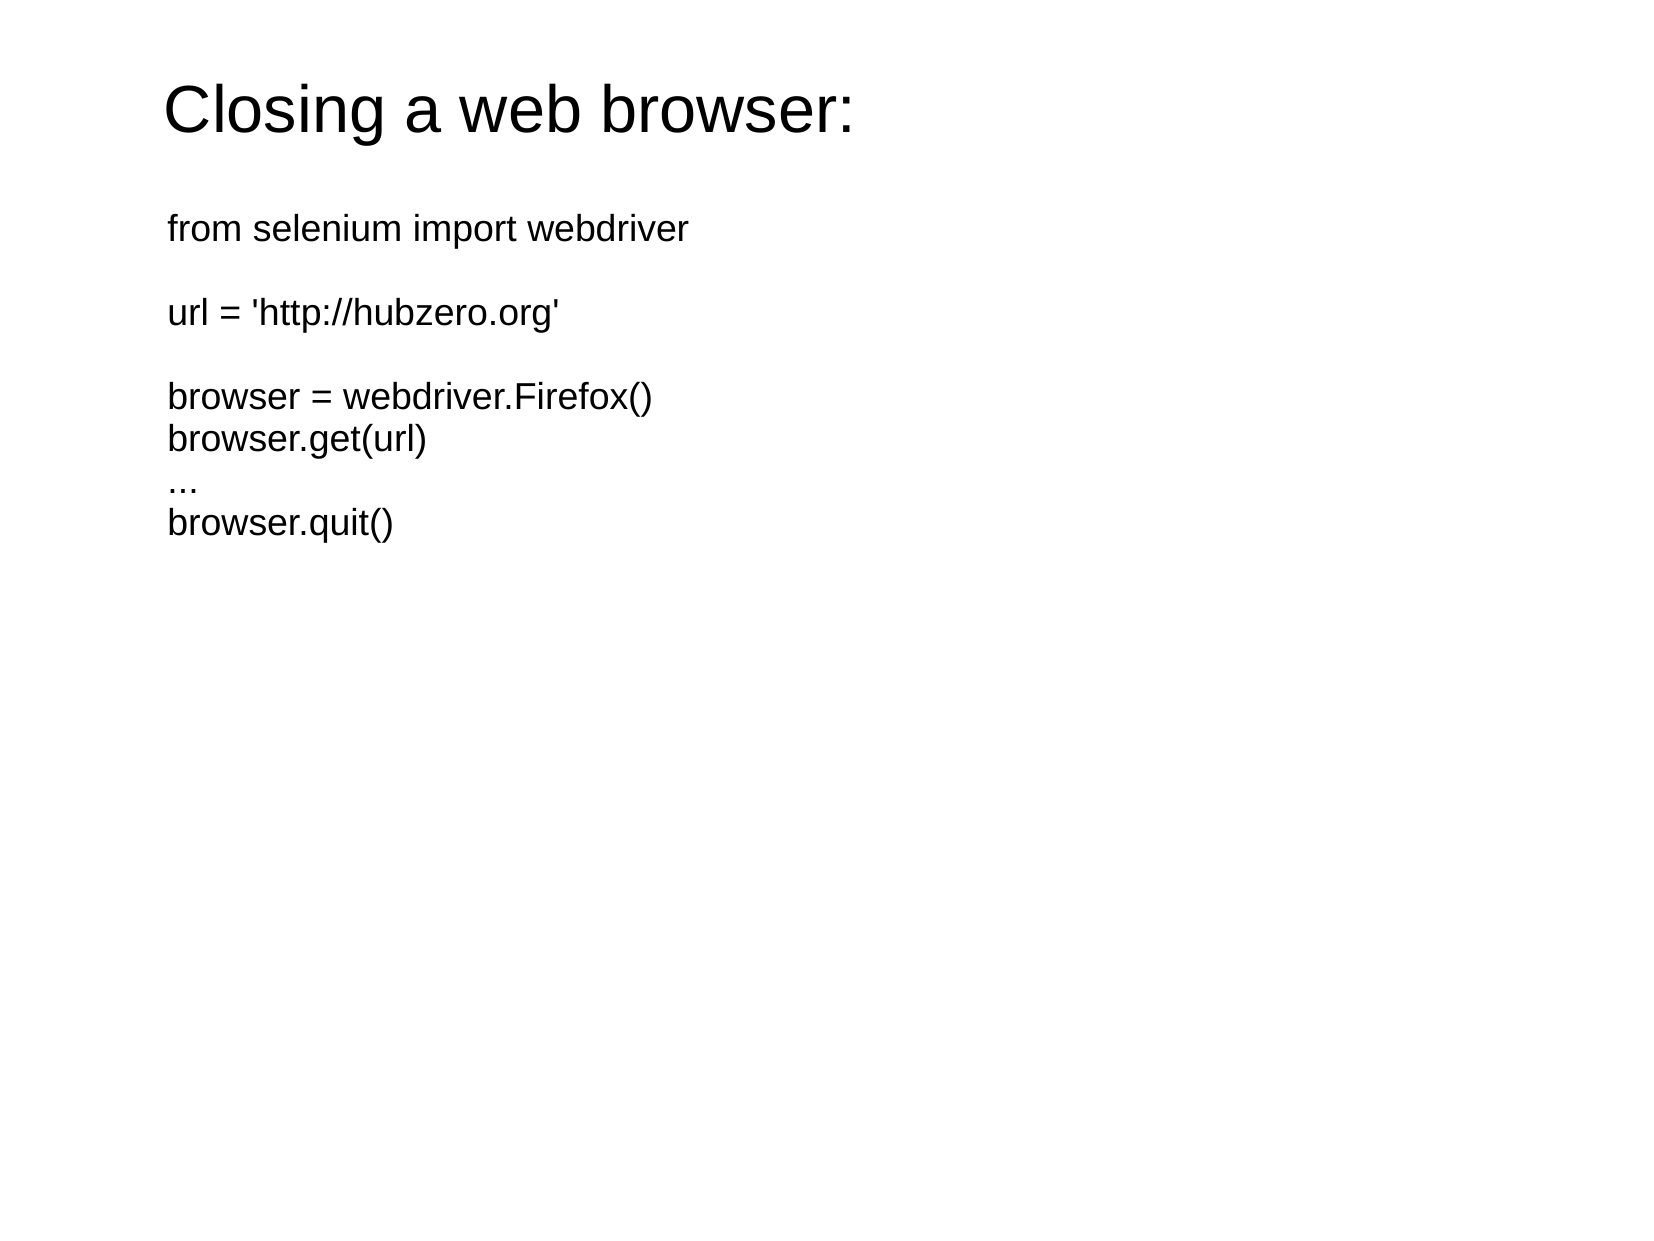

Closing a web browser:
from selenium import webdriver
url = 'http://hubzero.org'
browser = webdriver.Firefox()
browser.get(url)
...
browser.quit()